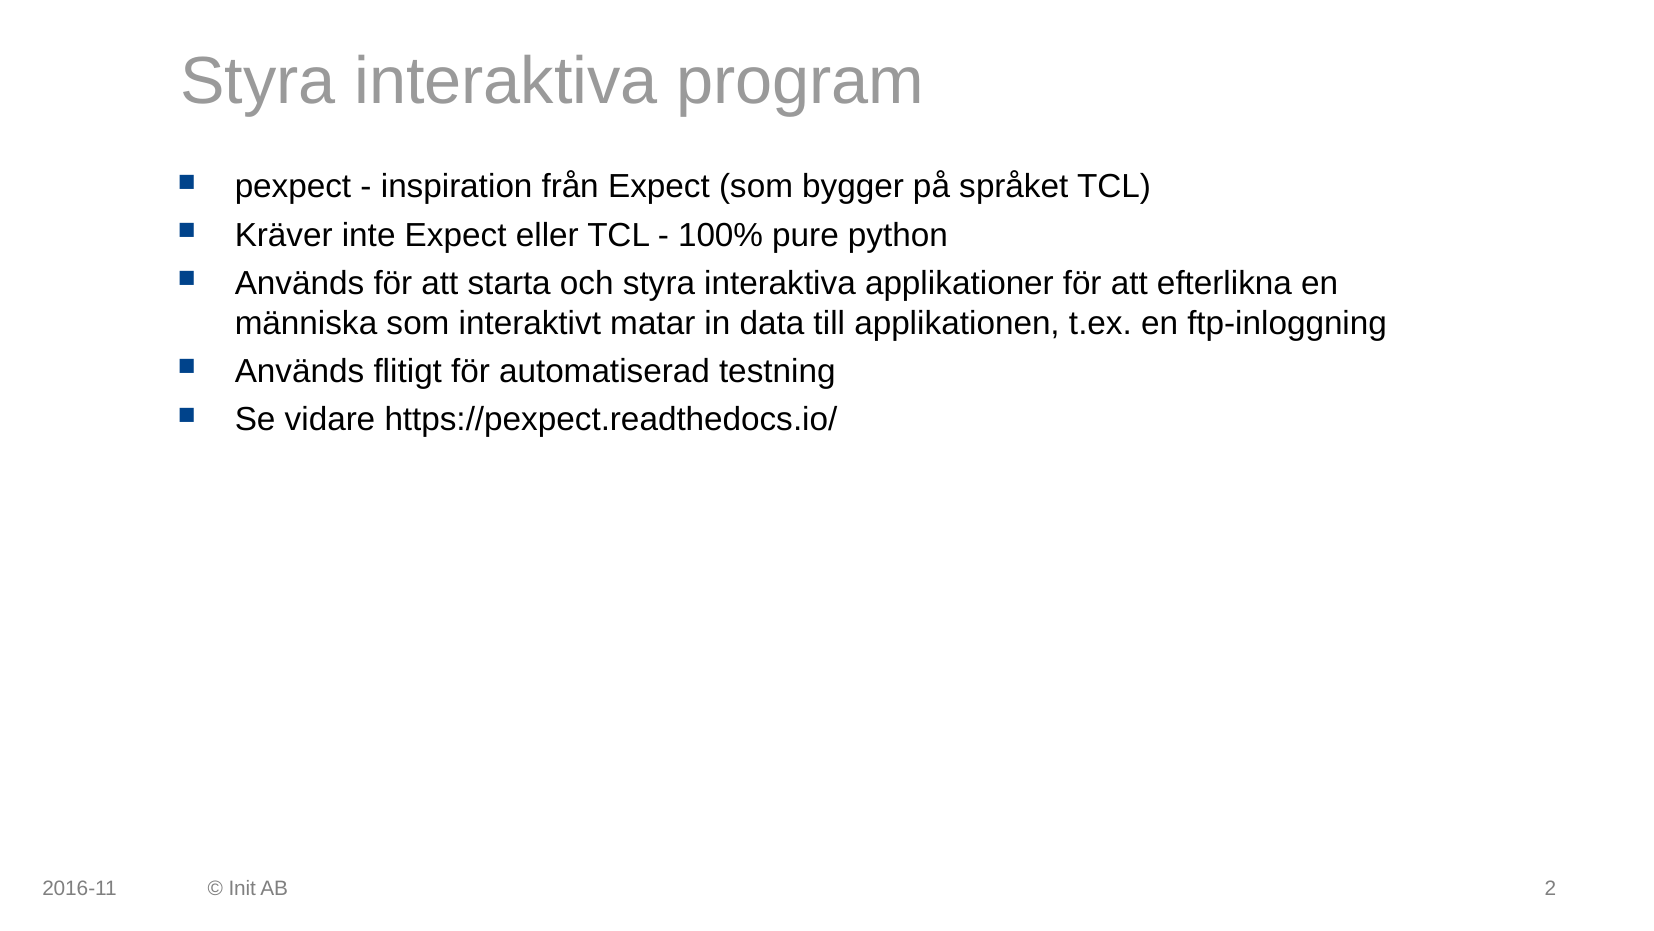

Styra interaktiva program
pexpect - inspiration från Expect (som bygger på språket TCL)
Kräver inte Expect eller TCL - 100% pure python
Används för att starta och styra interaktiva applikationer för att efterlikna en människa som interaktivt matar in data till applikationen, t.ex. en ftp-inloggning
Används flitigt för automatiserad testning
Se vidare https://pexpect.readthedocs.io/
2016-11
© Init AB